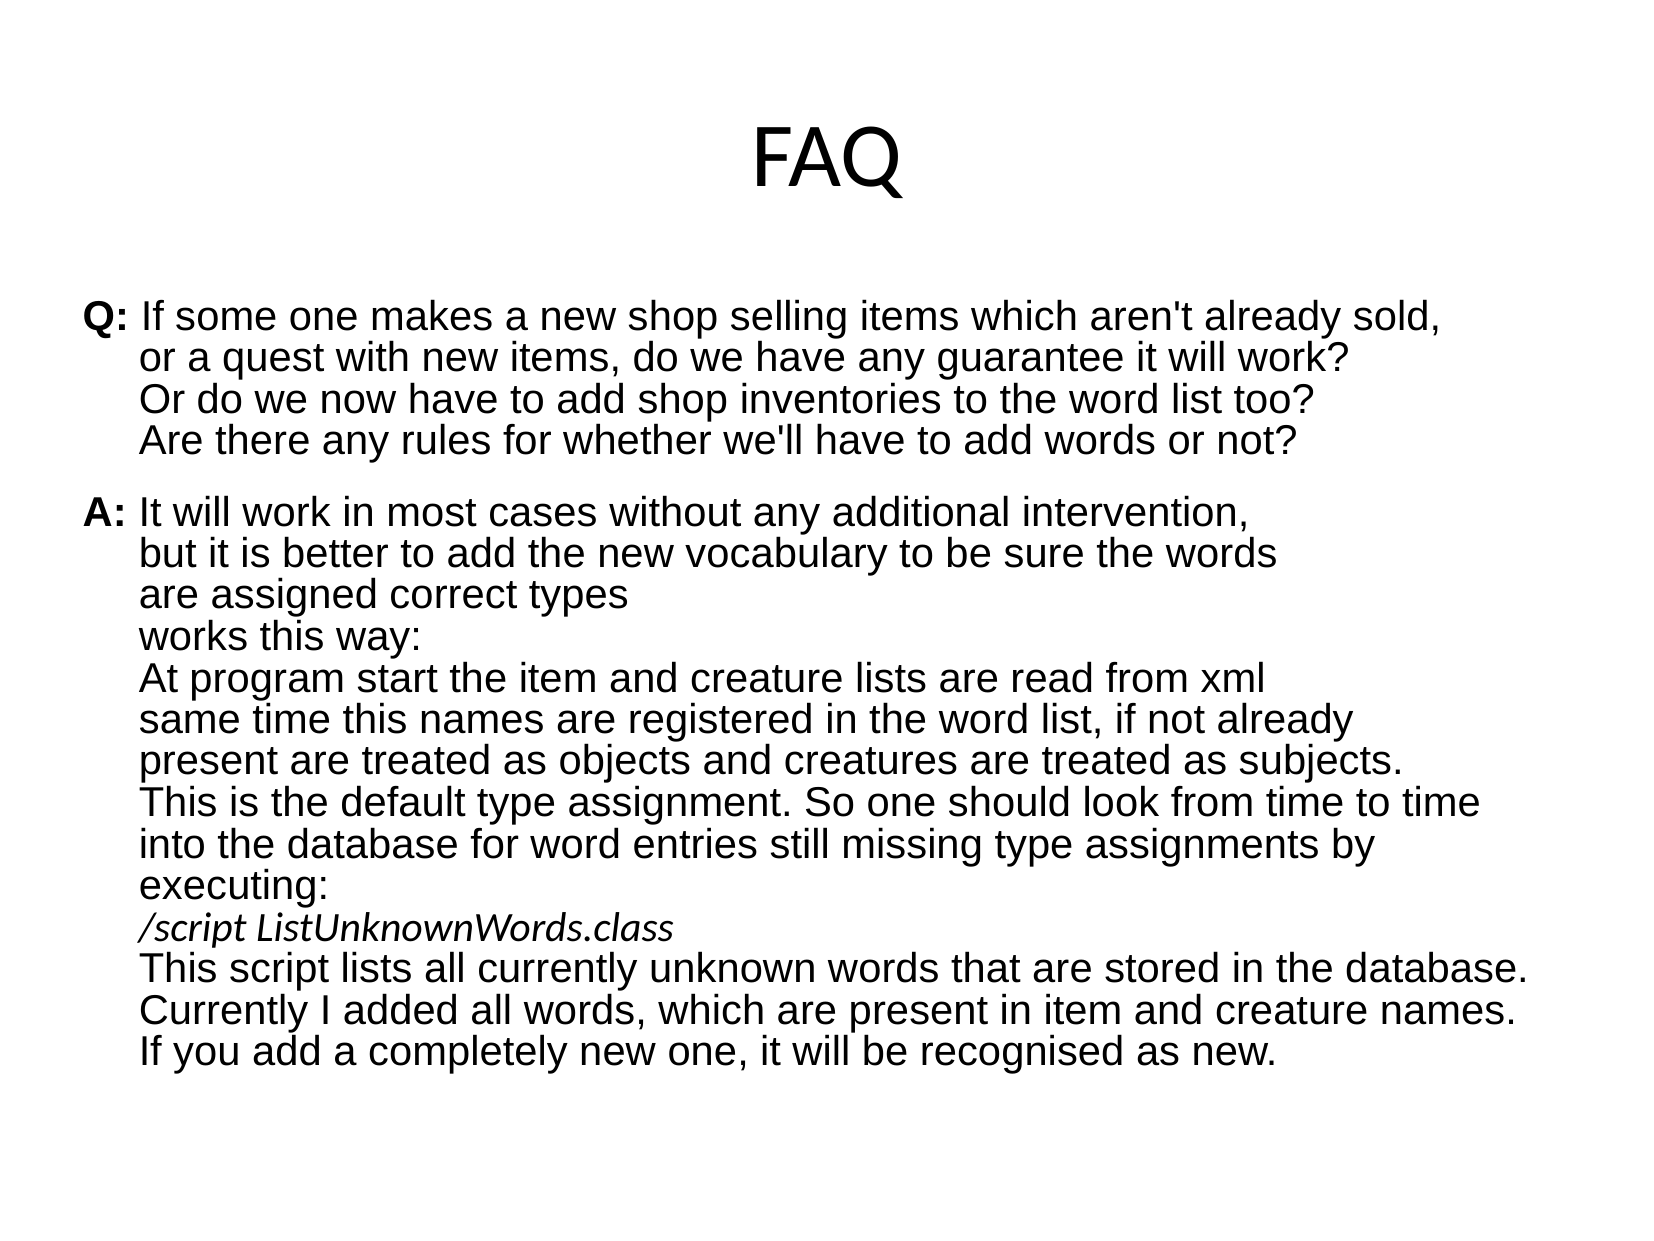

FAQ
Q: If some one makes a new shop selling items which aren't already sold,
or a quest with new items, do we have any guarantee it will work?
Or do we now have to add shop inventories to the word list too?
Are there any rules for whether we'll have to add words or not?
A: It will work in most cases without any additional intervention,
but it is better to add the new vocabulary to be sure the words
are assigned correct types
works this way:
At program start the item and creature lists are read from xml
same time this names are registered in the word list, if not already
present are treated as objects and creatures are treated as subjects.
This is the default type assignment. So one should look from time to time
into the database for word entries still missing type assignments by executing:
/script ListUnknownWords.class
This script lists all currently unknown words that are stored in the database.
Currently I added all words, which are present in item and creature names.
If you add a completely new one, it will be recognised as new.